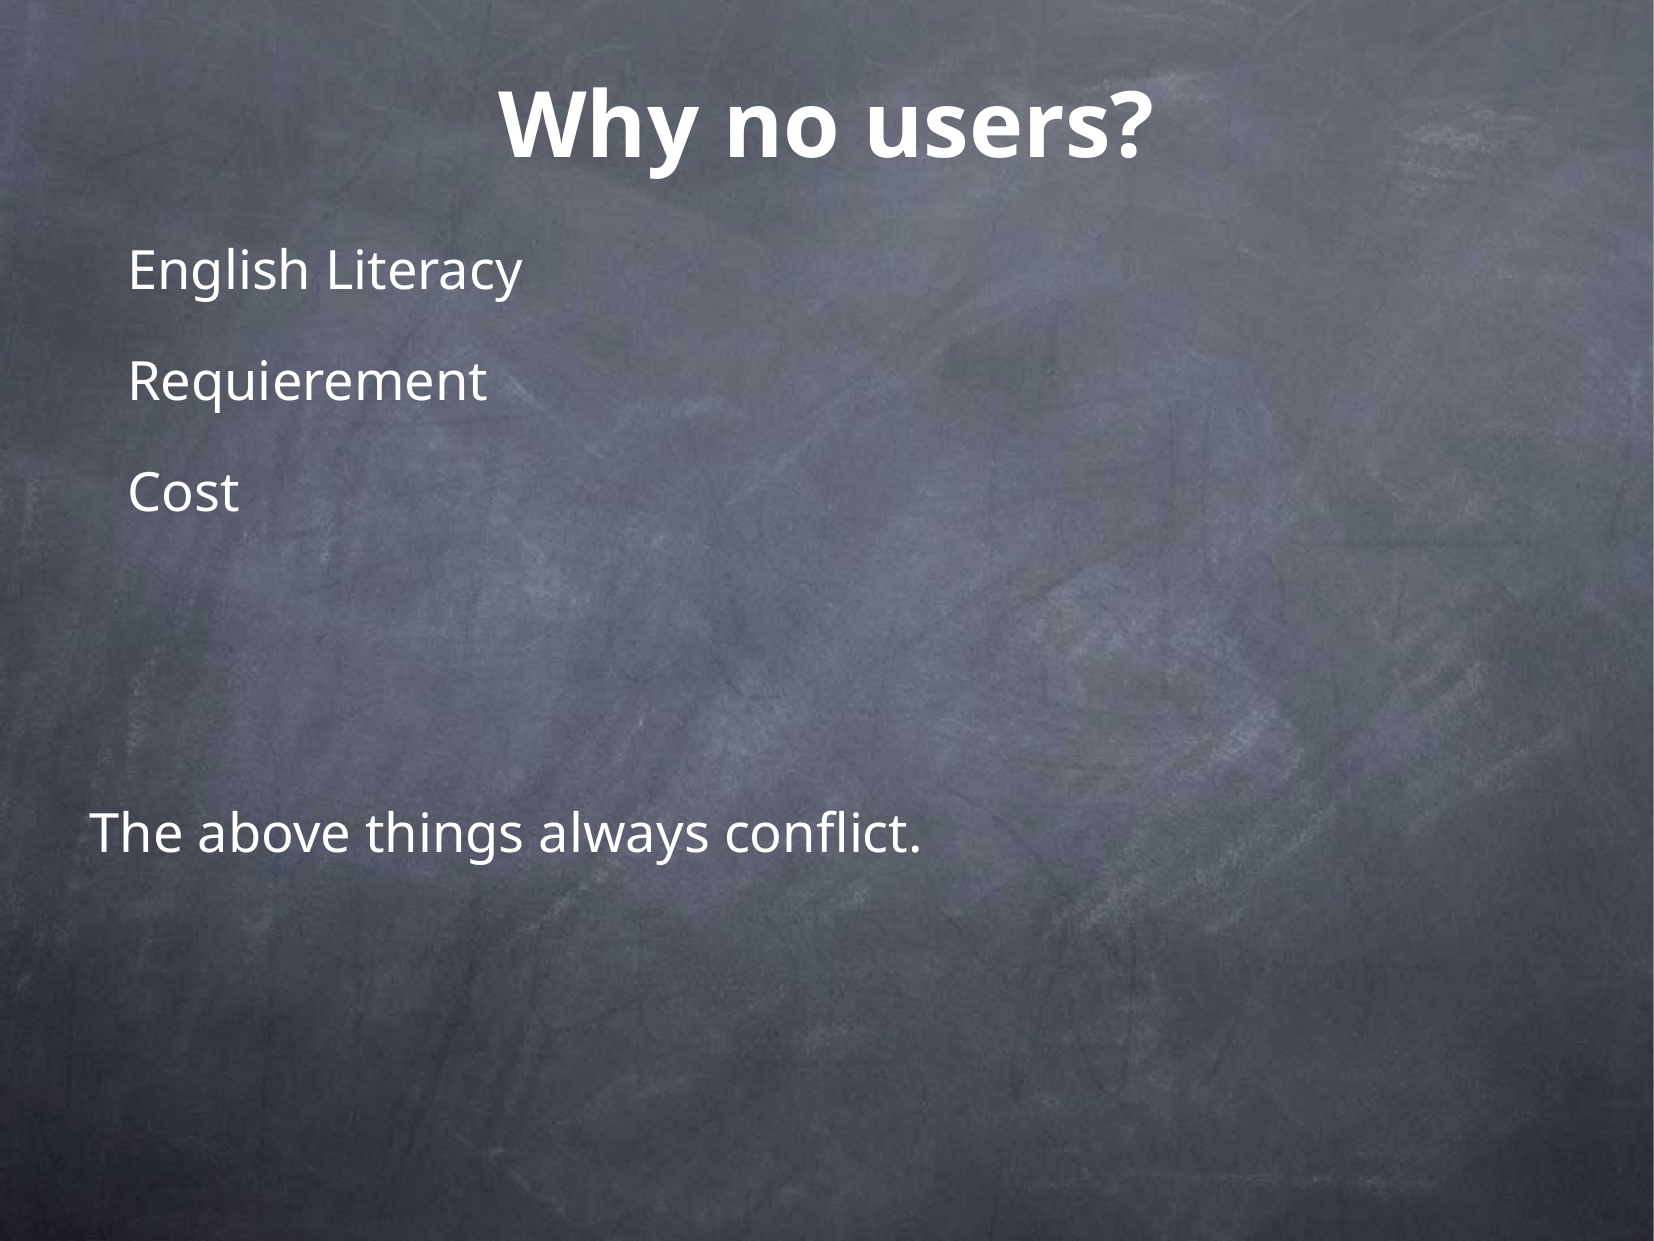

# Why no users?
English Literacy
Requierement
Cost
The above things always conflict.